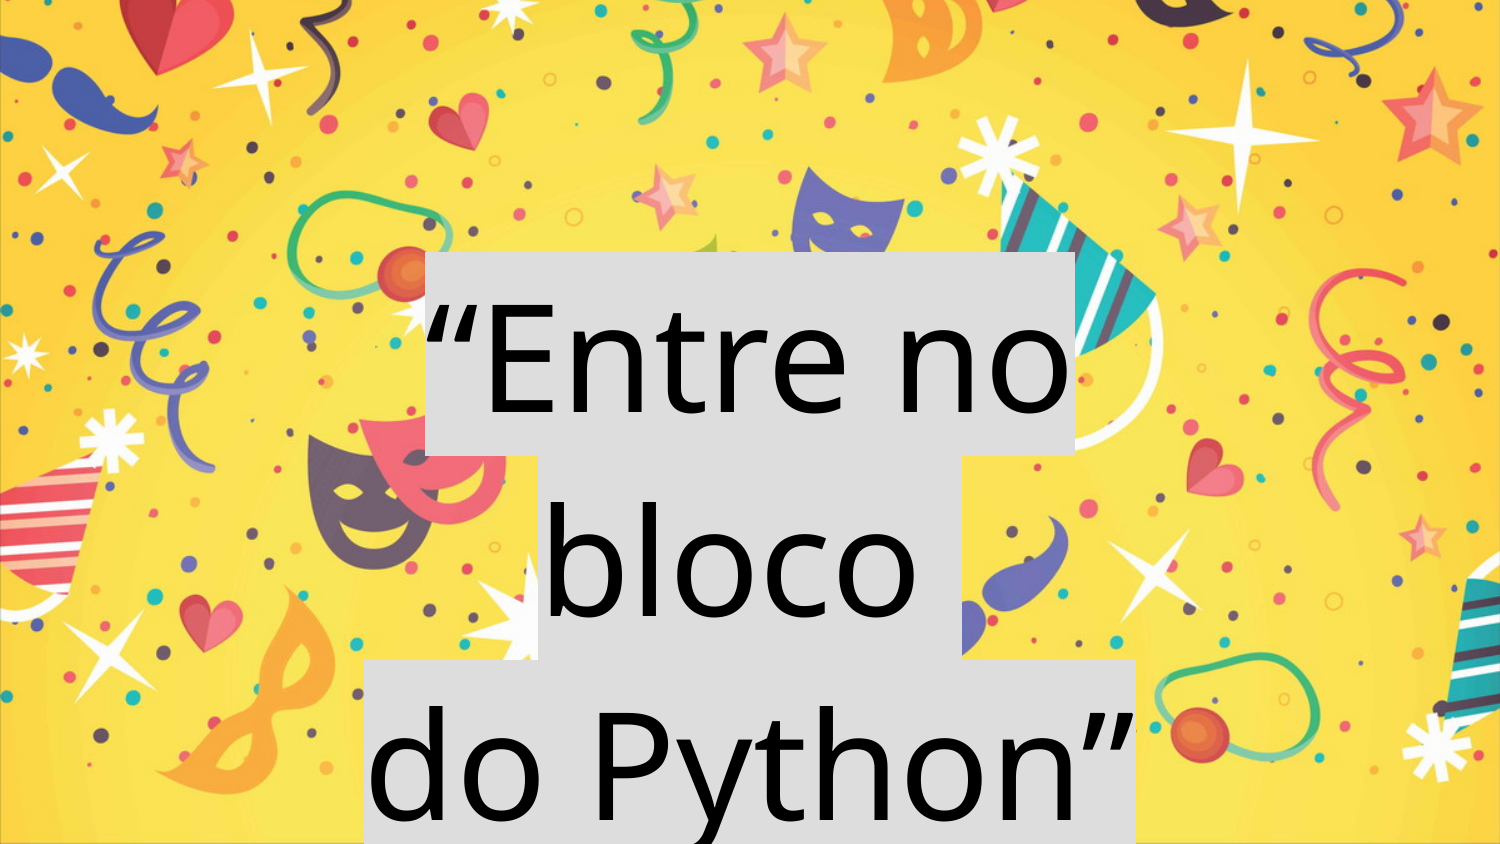

“Entre no bloco
do Python”
# Clique para adicionar o título